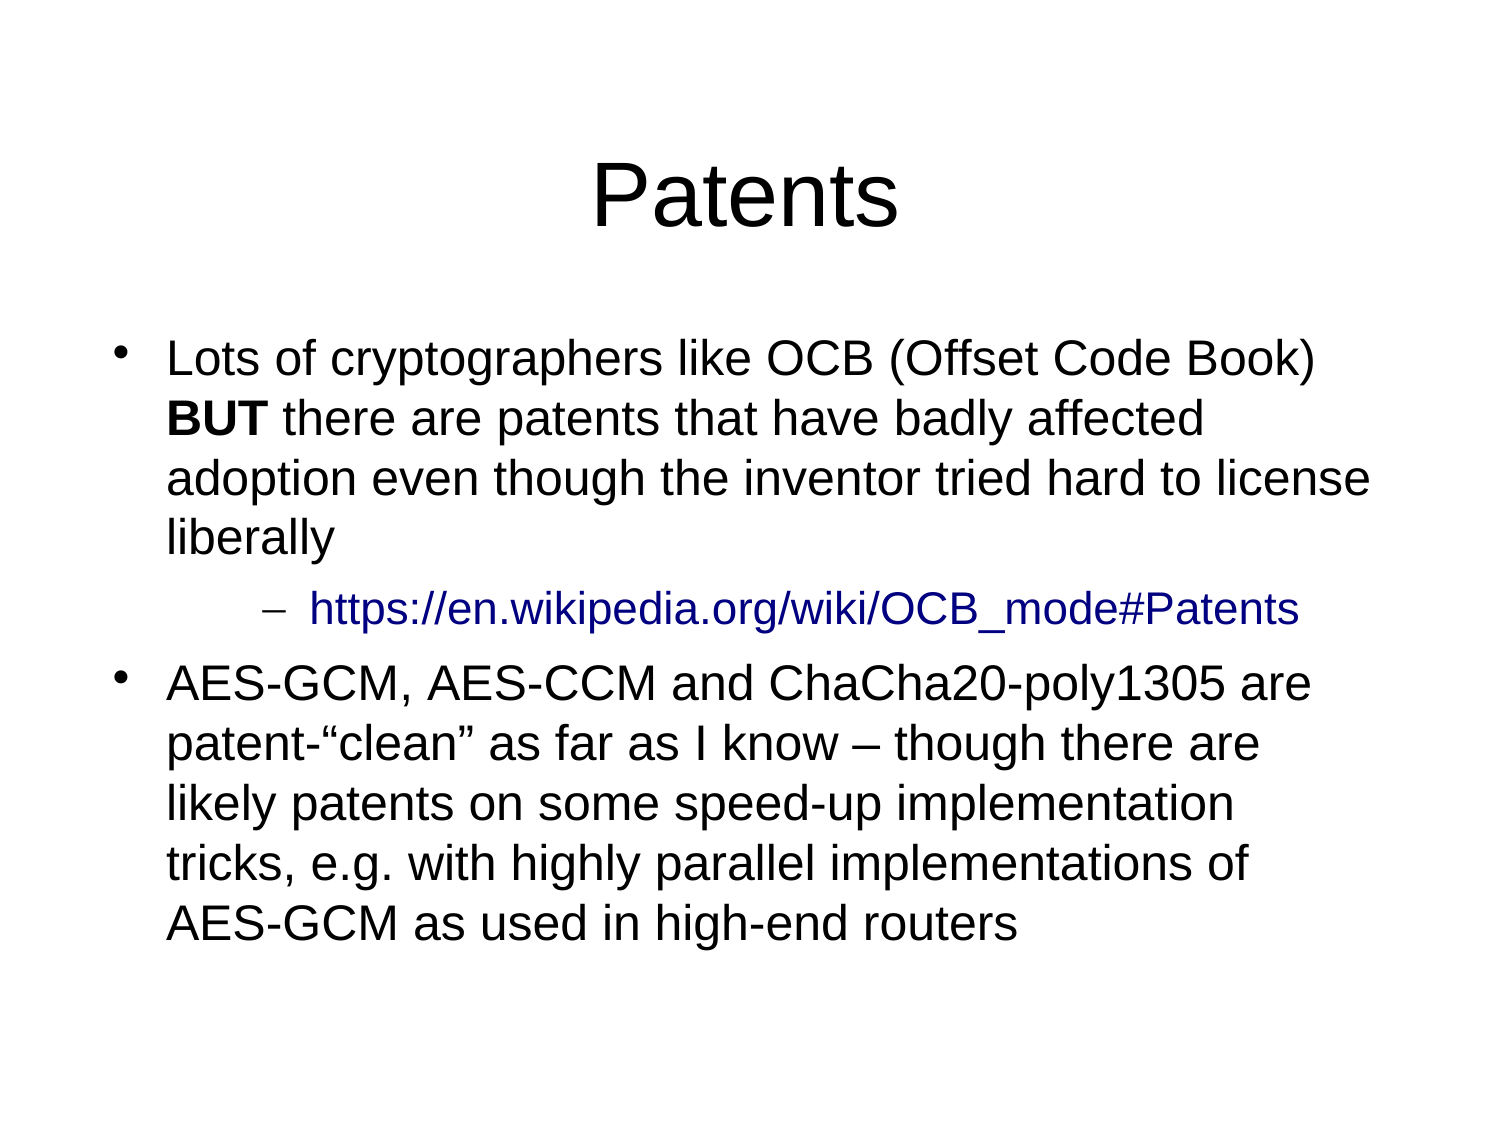

# Patents
Lots of cryptographers like OCB (Offset Code Book) BUT there are patents that have badly affected adoption even though the inventor tried hard to license liberally
https://en.wikipedia.org/wiki/OCB_mode#Patents
AES-GCM, AES-CCM and ChaCha20-poly1305 are patent-“clean” as far as I know – though there are likely patents on some speed-up implementation tricks, e.g. with highly parallel implementations of AES-GCM as used in high-end routers